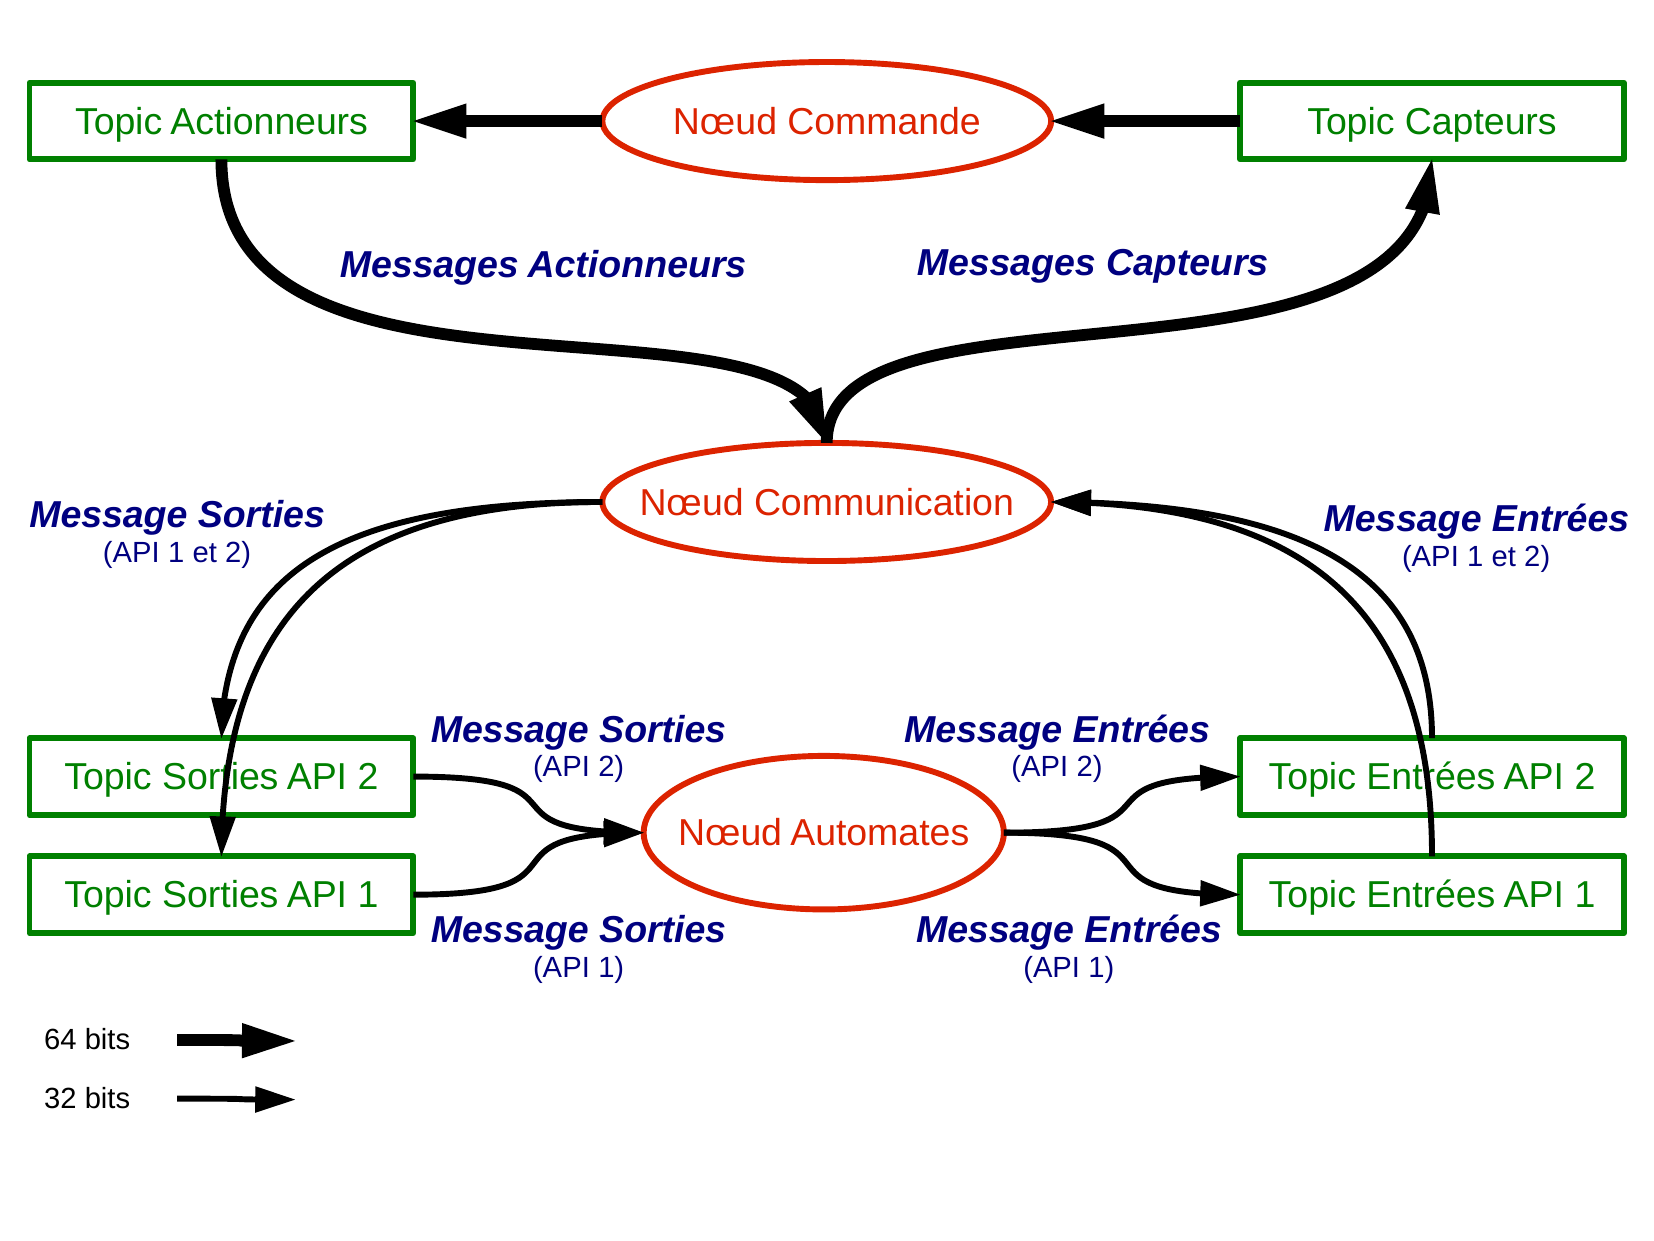

Nœud Commande
Topic Actionneurs
Topic Capteurs
Messages Capteurs
Messages Actionneurs
Nœud Communication
Message Sorties
(API 1 et 2)
Message Entrées
(API 1 et 2)
Message Sorties
(API 2)
Message Entrées
(API 2)
Topic Sorties API 2
Topic Entrées API 2
Nœud Automates
Topic Sorties API 1
Topic Entrées API 1
Message Sorties
(API 1)
Message Entrées
(API 1)
64 bits
32 bits